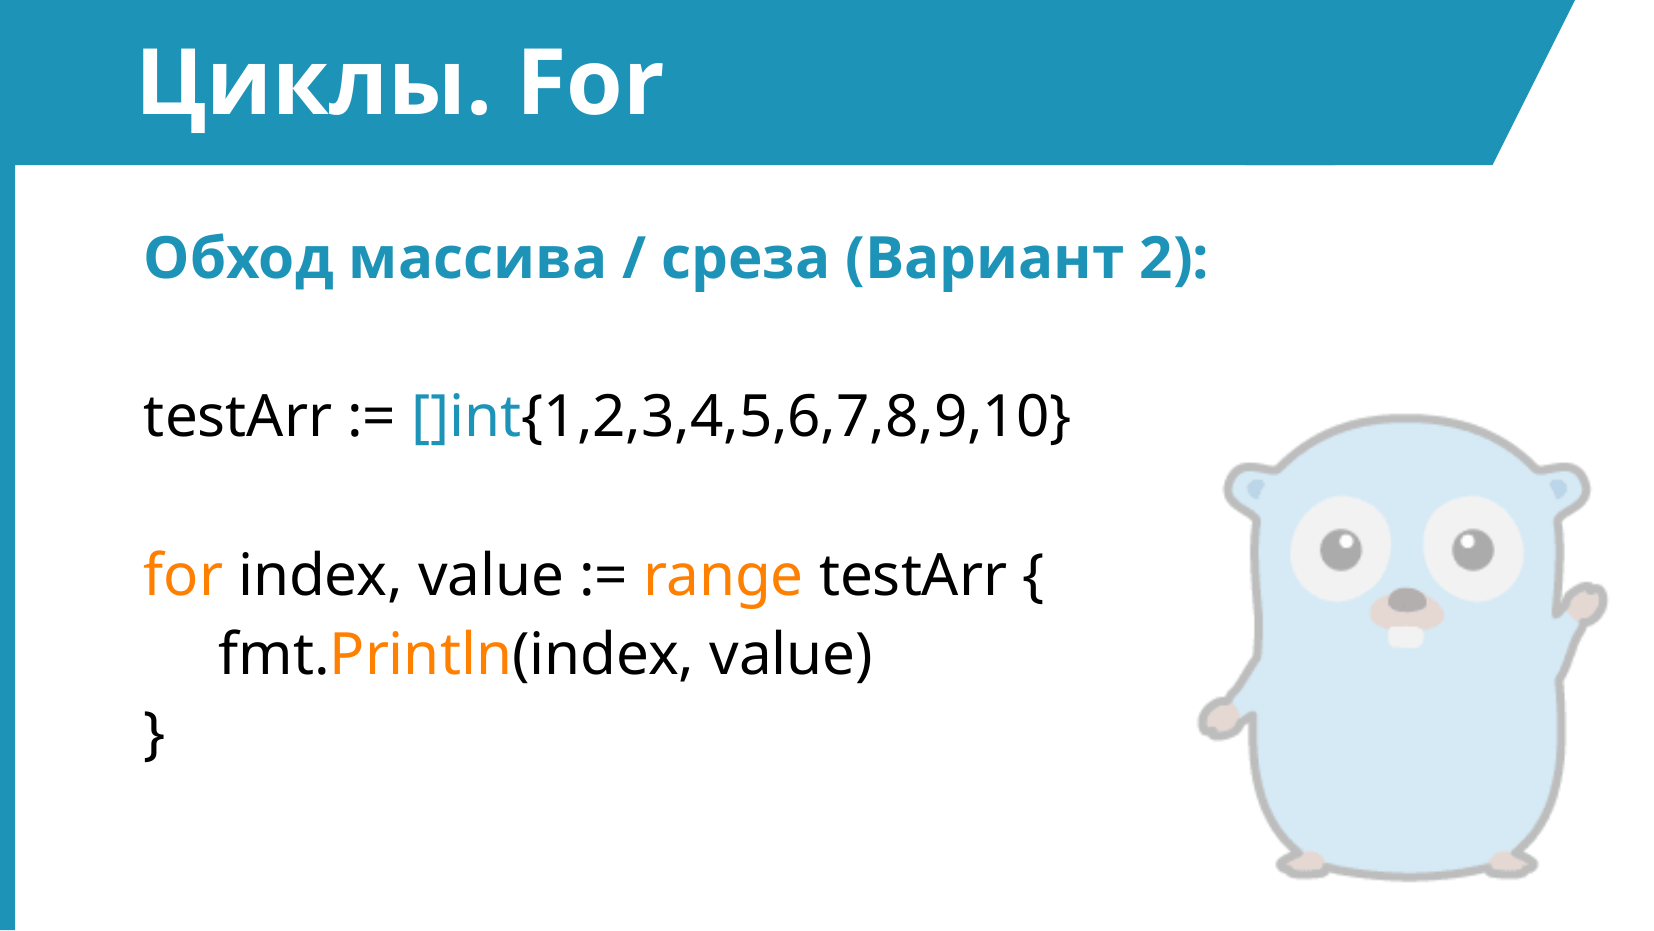

# Циклы. For
Обход массива / среза (Вариант 2):
testArr := []int{1,2,3,4,5,6,7,8,9,10}
for index, value := range testArr {
	fmt.Println(index, value)
}